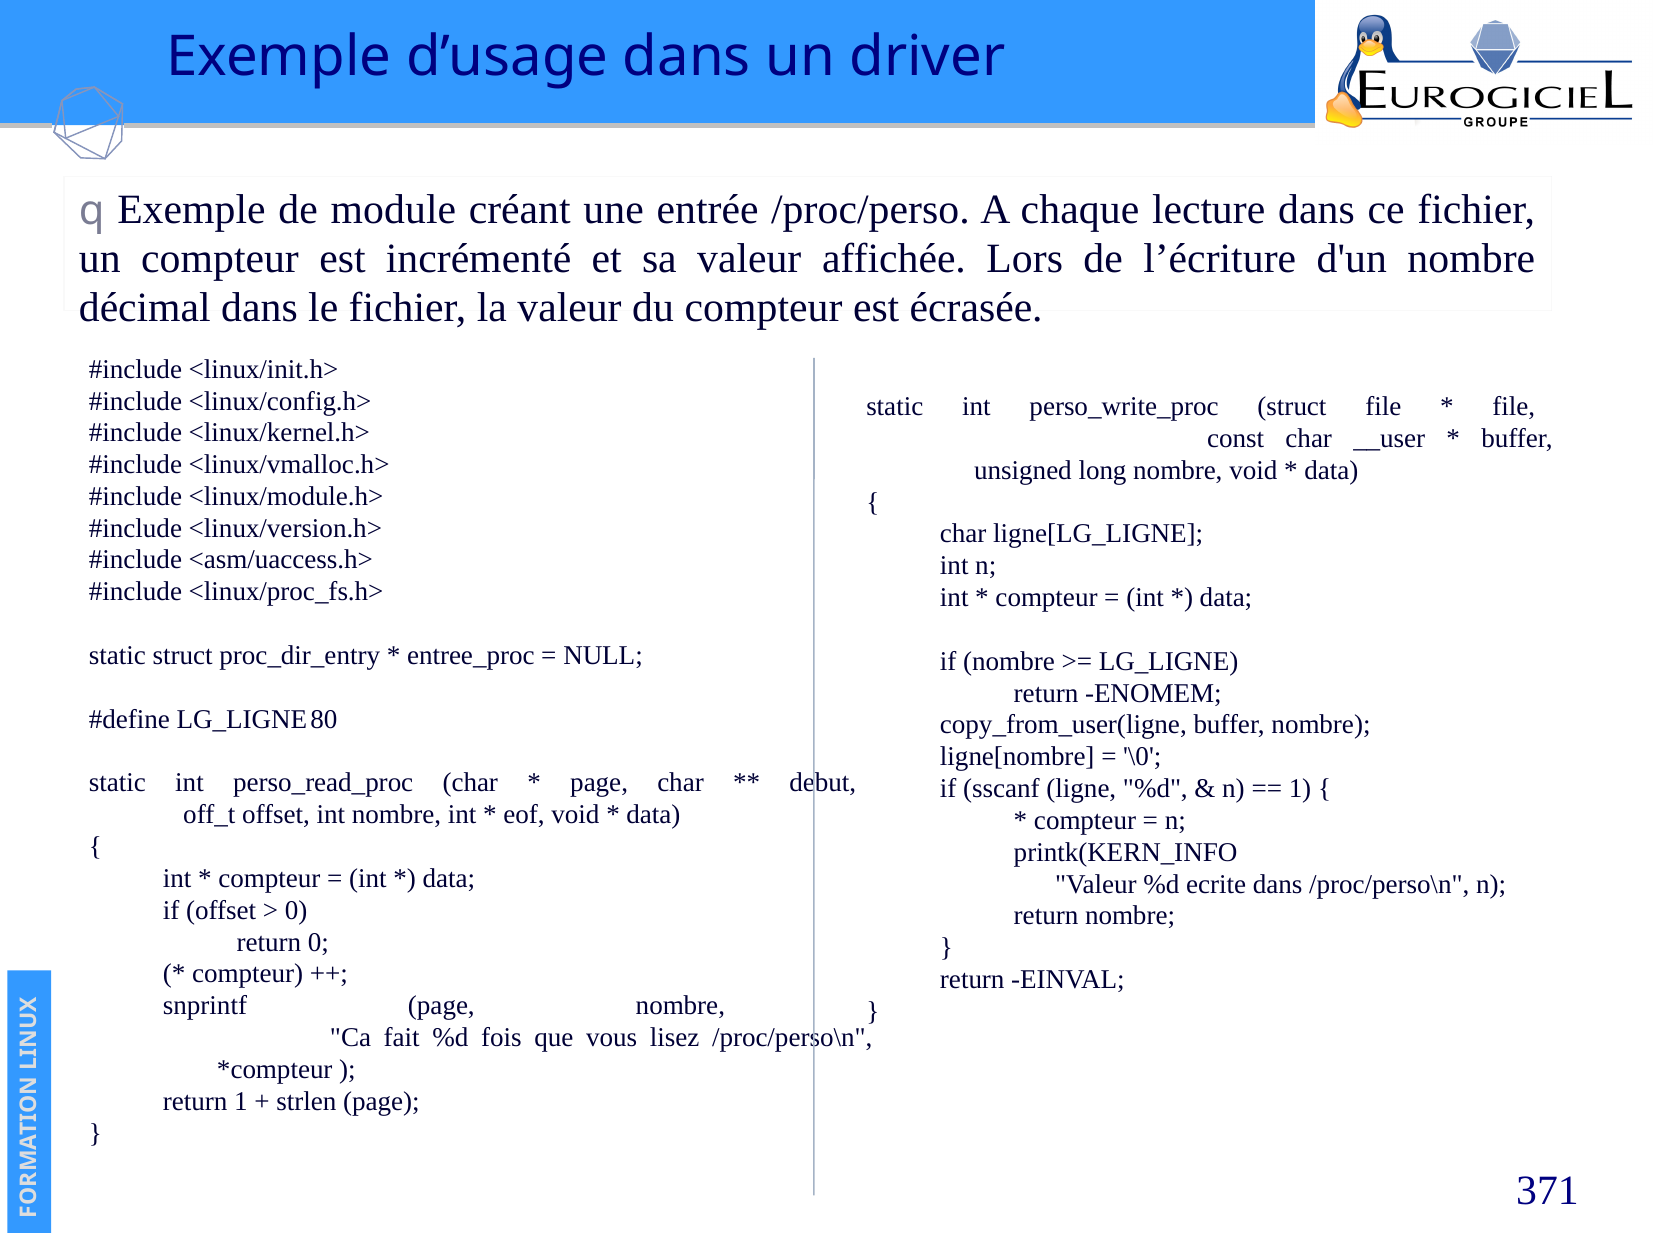

Exemple d’usage dans un driver
 Exemple de module créant une entrée /proc/perso. A chaque lecture dans ce fichier, un compteur est incrémenté et sa valeur affichée. Lors de l’écriture d'un nombre décimal dans le fichier, la valeur du compteur est écrasée.
#include <linux/init.h>
#include <linux/config.h>
#include <linux/kernel.h>
#include <linux/vmalloc.h>
#include <linux/module.h>
#include <linux/version.h>
#include <asm/uaccess.h>
#include <linux/proc_fs.h>
static struct proc_dir_entry * entree_proc = NULL;
#define LG_LIGNE	80
static int perso_read_proc (char * page, char ** debut,
 off_t offset, int nombre, int * eof, void * data)
{
	int * compteur = (int *) data;
	if (offset > 0)
		return 0;
	(* compteur) ++;
	snprintf (page, nombre,
 "Ca fait %d fois que vous lisez /proc/perso\n",
 *compteur );
	return 1 + strlen (page);
}
static int perso_write_proc (struct file * file,
 const char __user * buffer,
 unsigned long nombre, void * data)
{
	char ligne[LG_LIGNE];
	int n;
	int * compteur = (int *) data;
	if (nombre >= LG_LIGNE)
		return -ENOMEM;
	copy_from_user(ligne, buffer, nombre);
	ligne[nombre] = '\0';
	if (sscanf (ligne, "%d", & n) == 1) {
		* compteur = n;
		printk(KERN_INFO
 "Valeur %d ecrite dans /proc/perso\n", n);
		return nombre;
	}
	return -EINVAL;
}